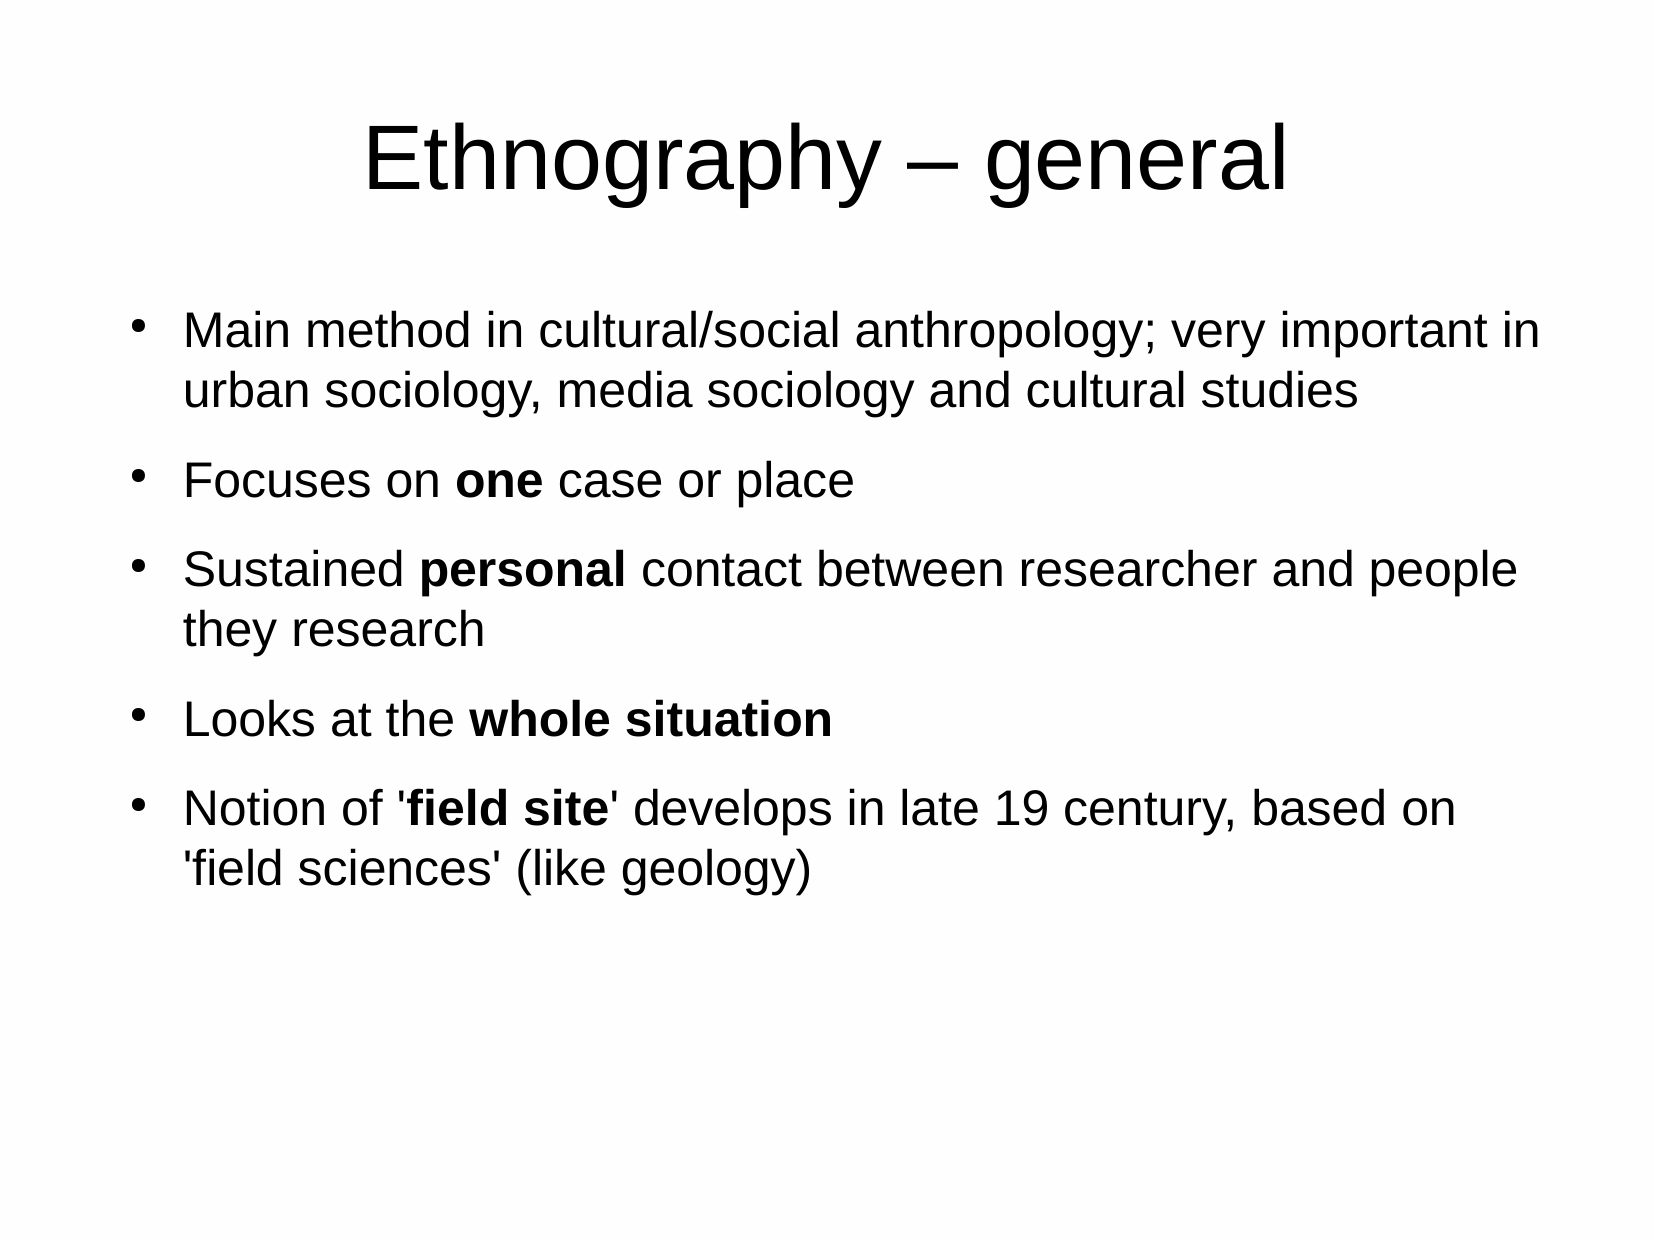

# Ethnography – general
Main method in cultural/social anthropology; very important in urban sociology, media sociology and cultural studies
Focuses on one case or place
Sustained personal contact between researcher and people they research
Looks at the whole situation
Notion of 'field site' develops in late 19 century, based on 'field sciences' (like geology)